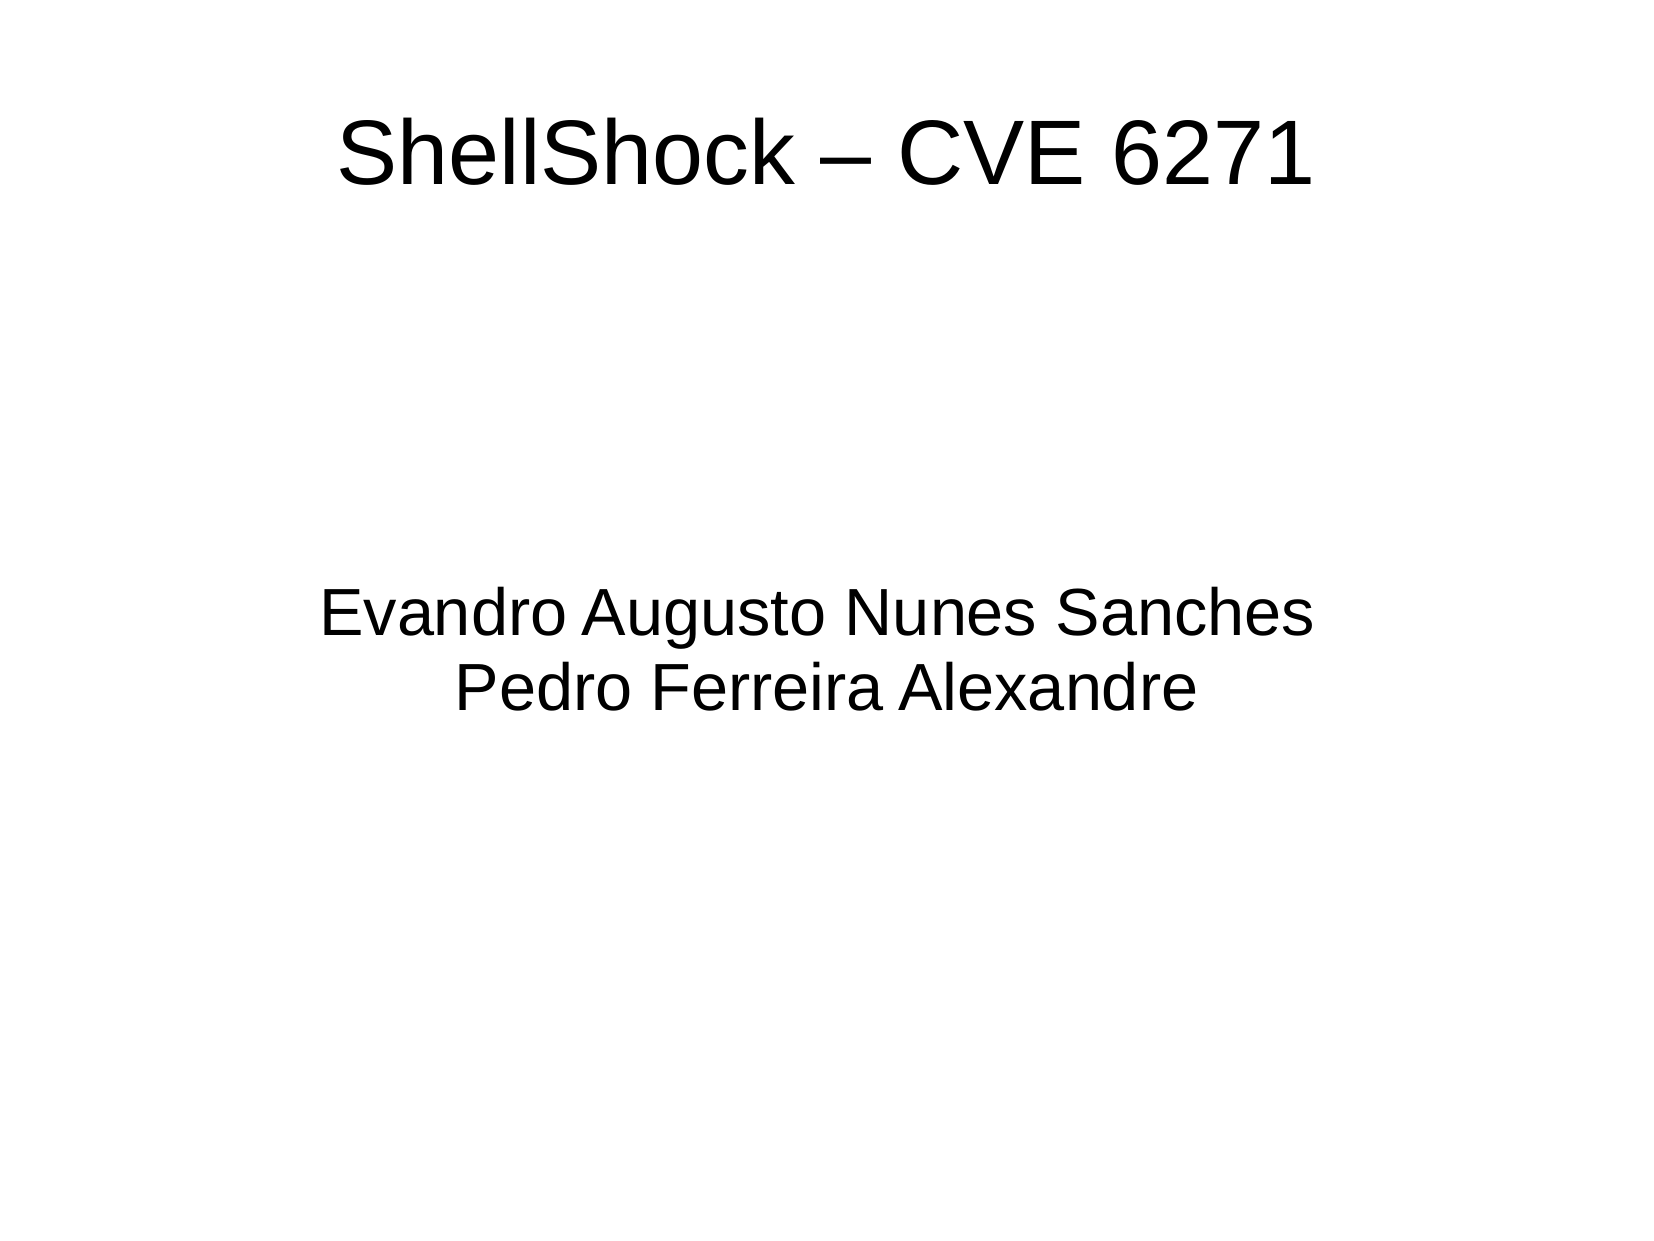

# ShellShock – CVE 6271
Evandro Augusto Nunes Sanches
Pedro Ferreira Alexandre